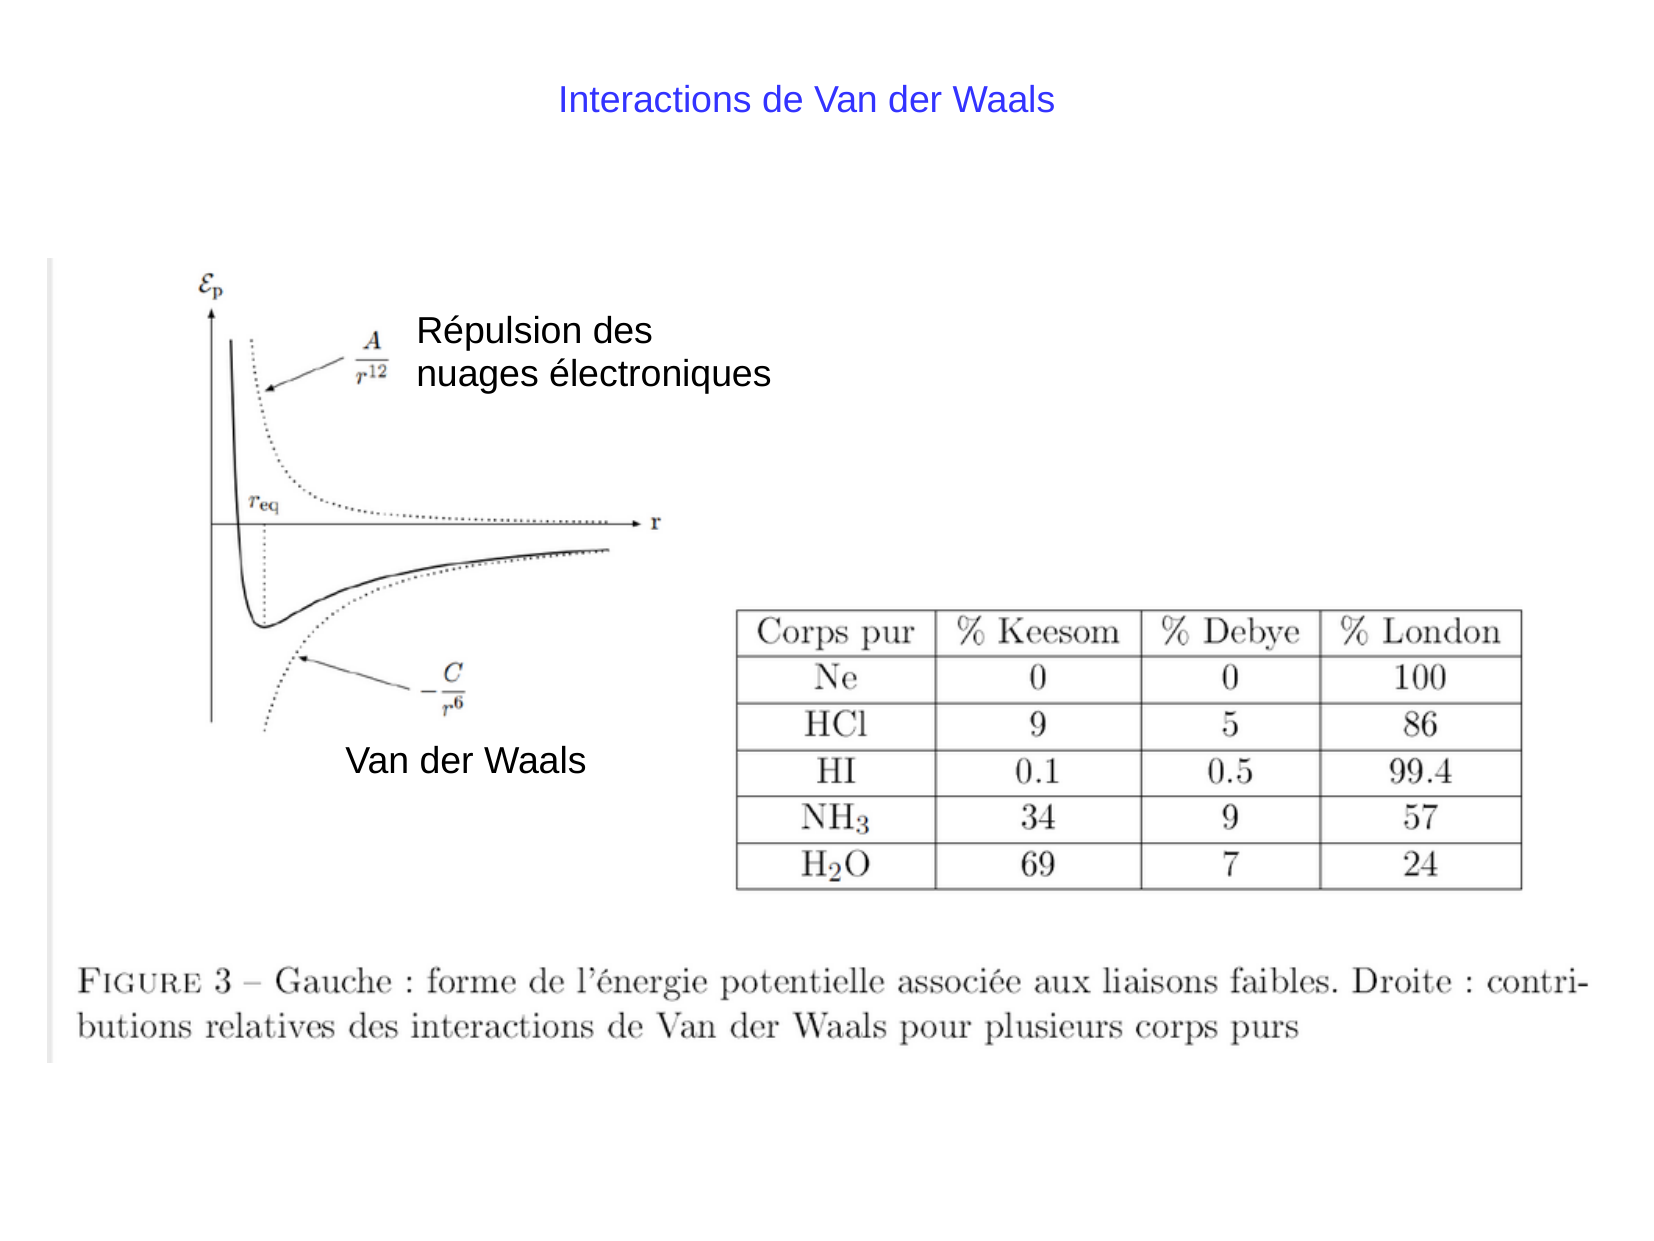

Interactions de Van der Waals
Répulsion des nuages électroniques
Van der Waals